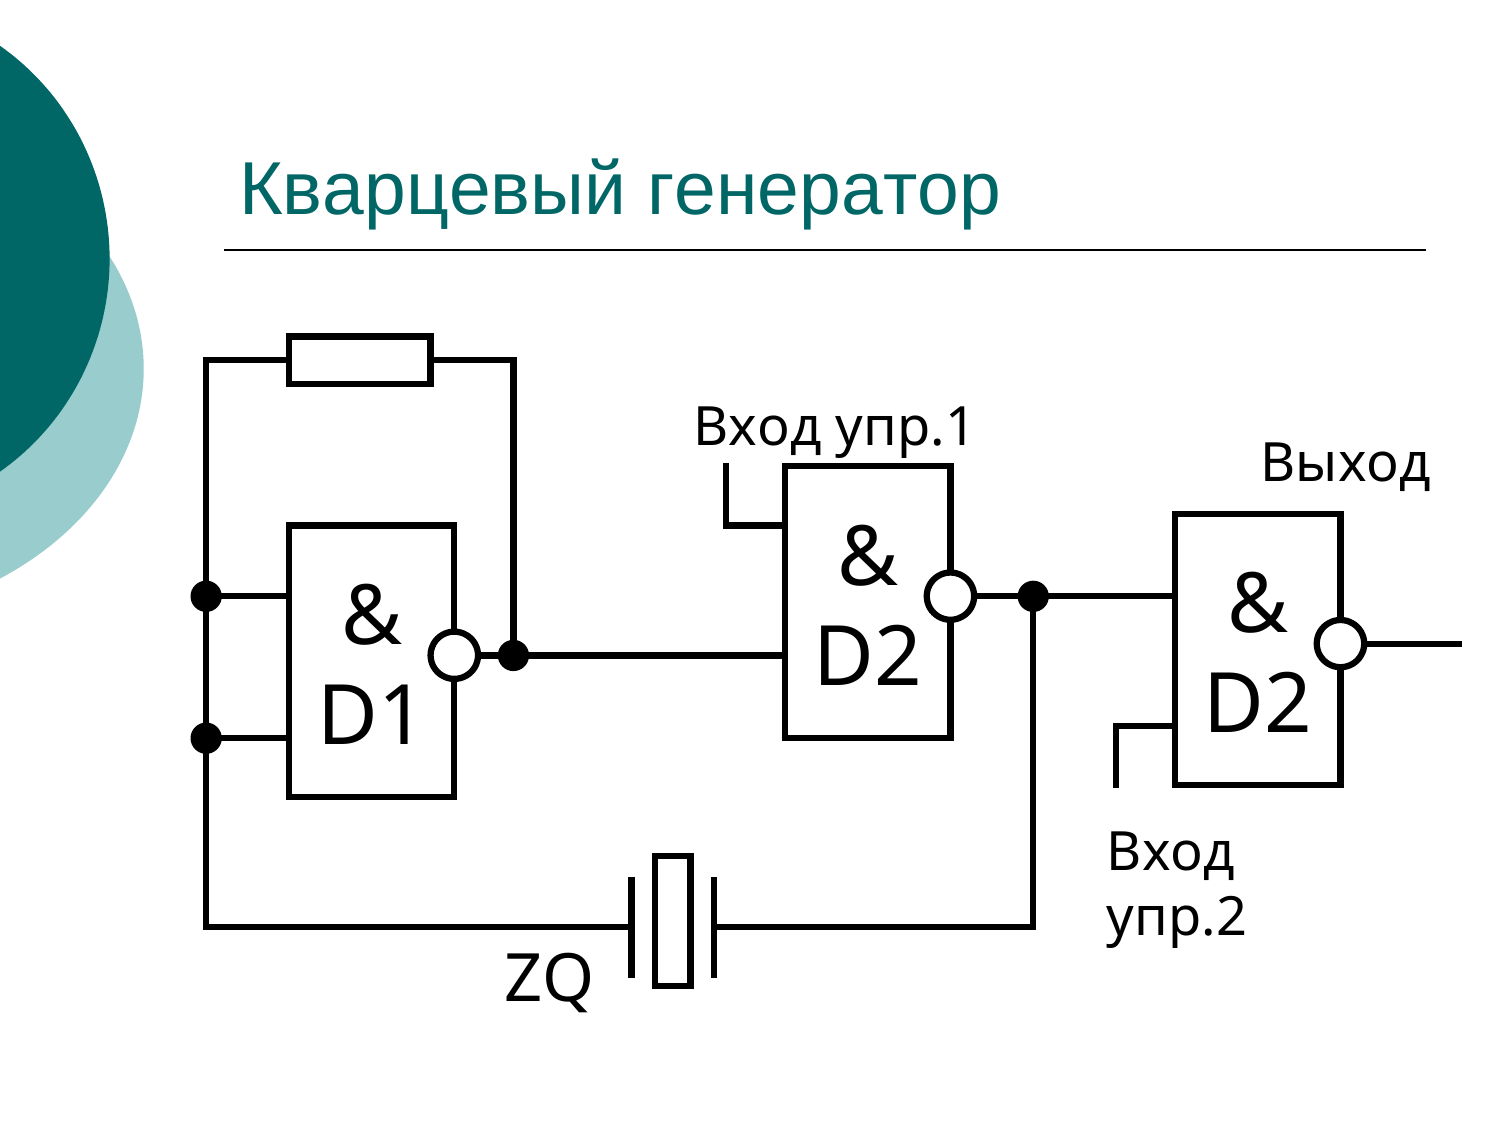

# Кварцевый генератор
Вход упр.1
Выход
&
D2
&
D2
&
D1
Вход упр.2
ZQ